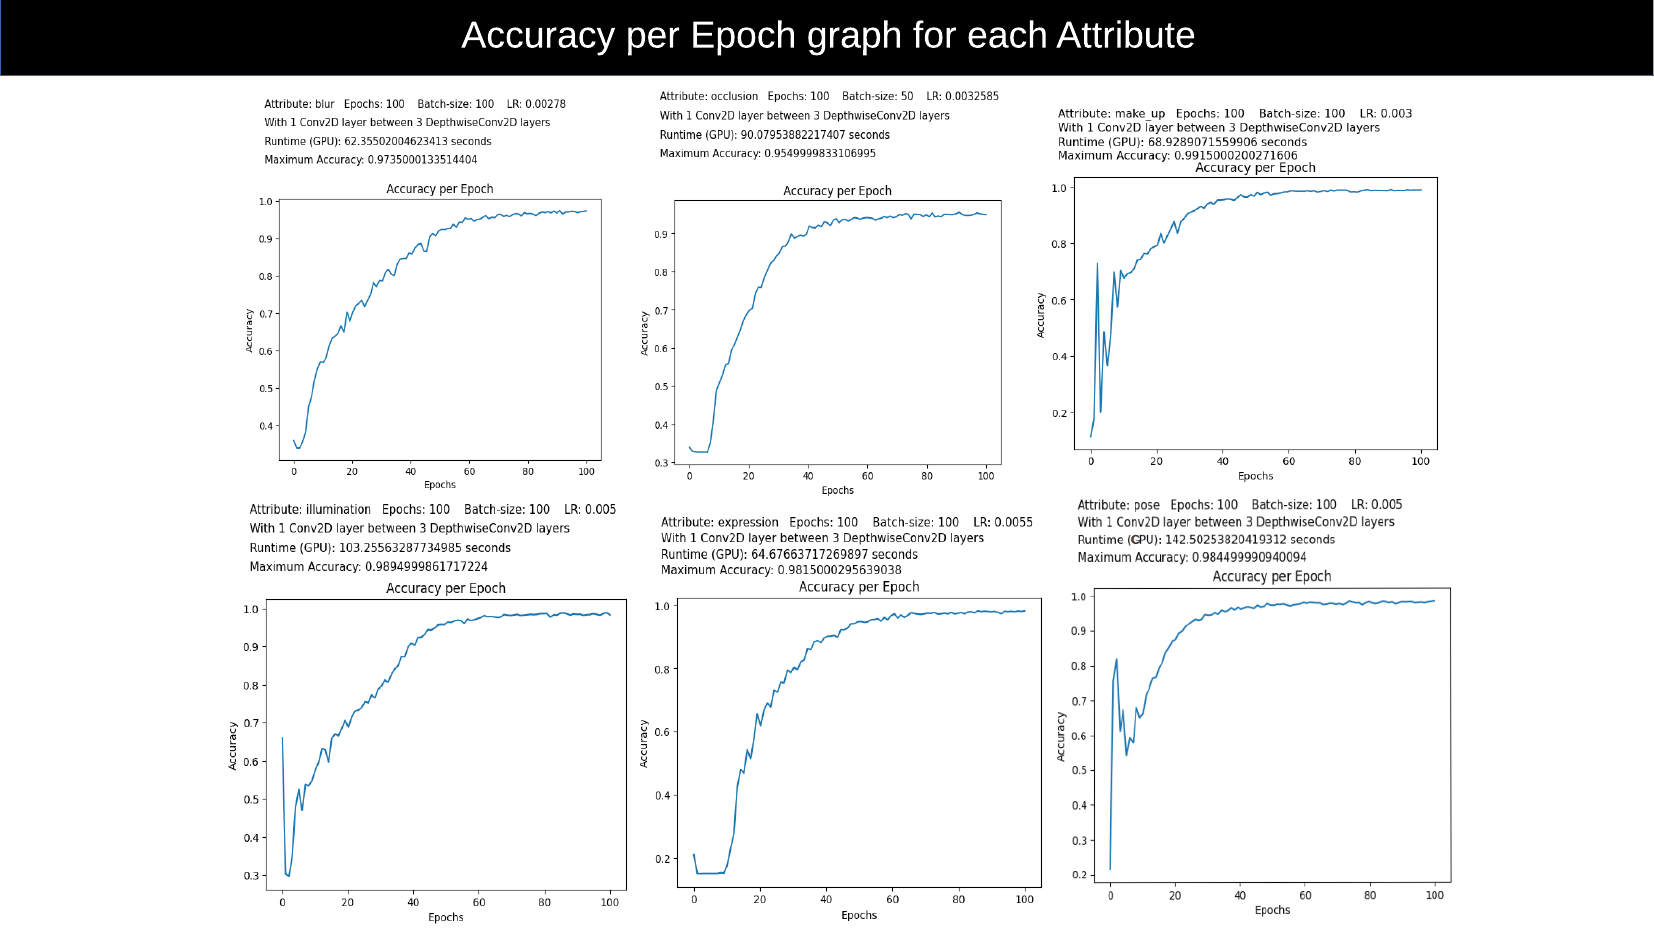

Accuracy per Epoch graph for each Attribute